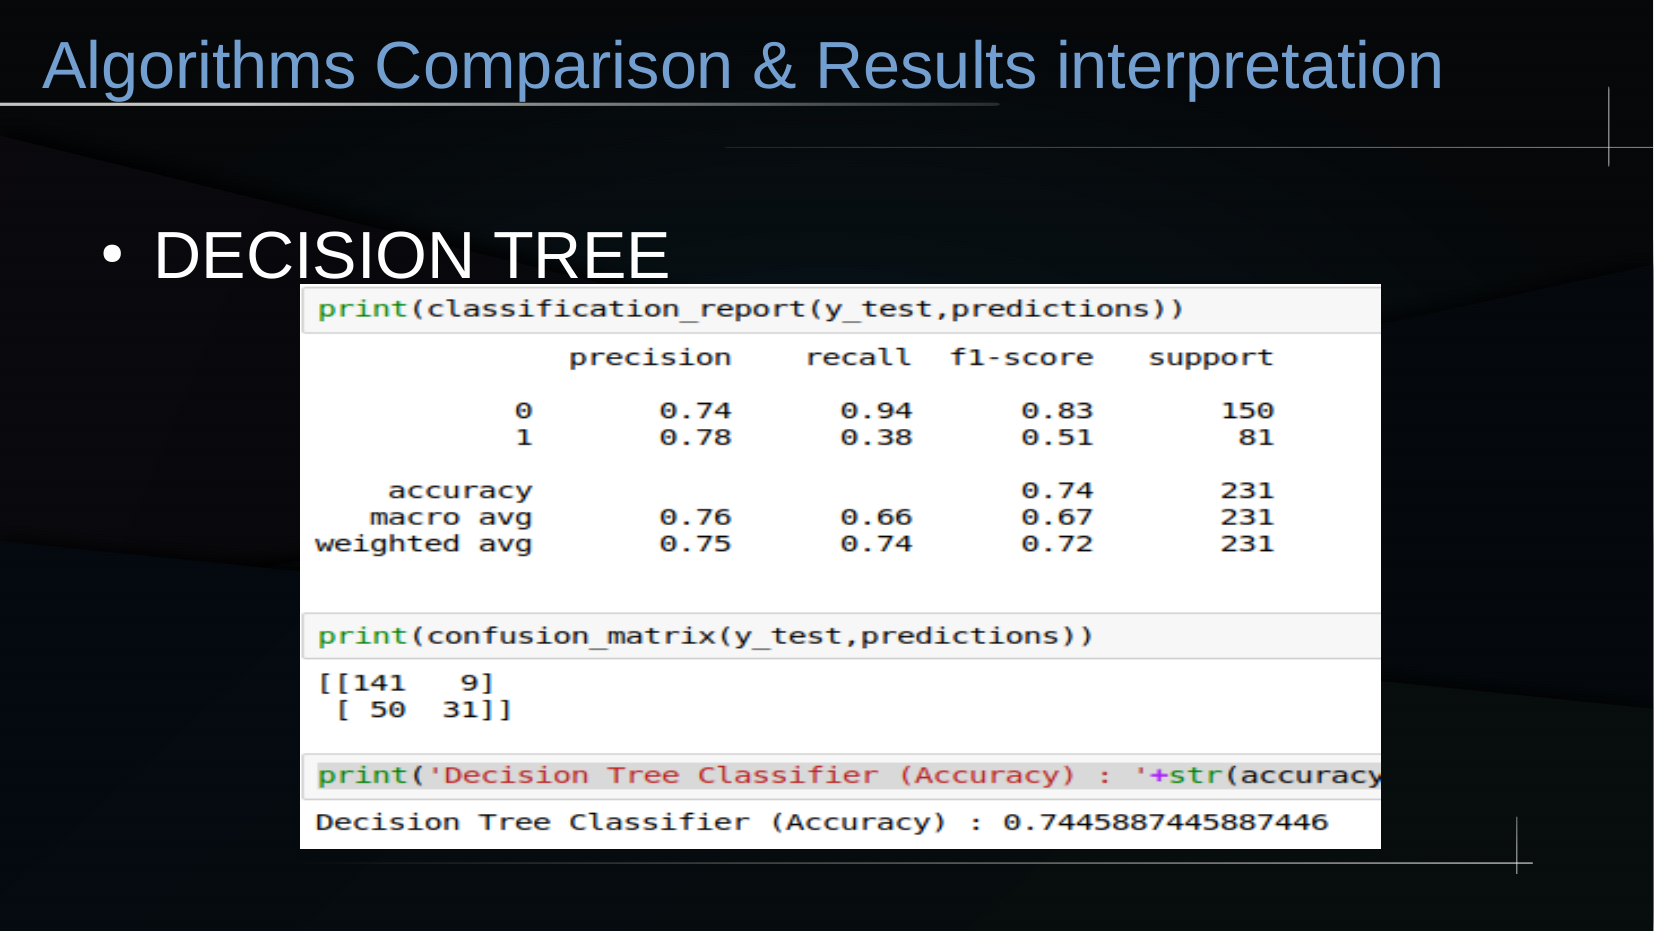

# Algorithms Comparison & Results interpretation
DECISION TREE